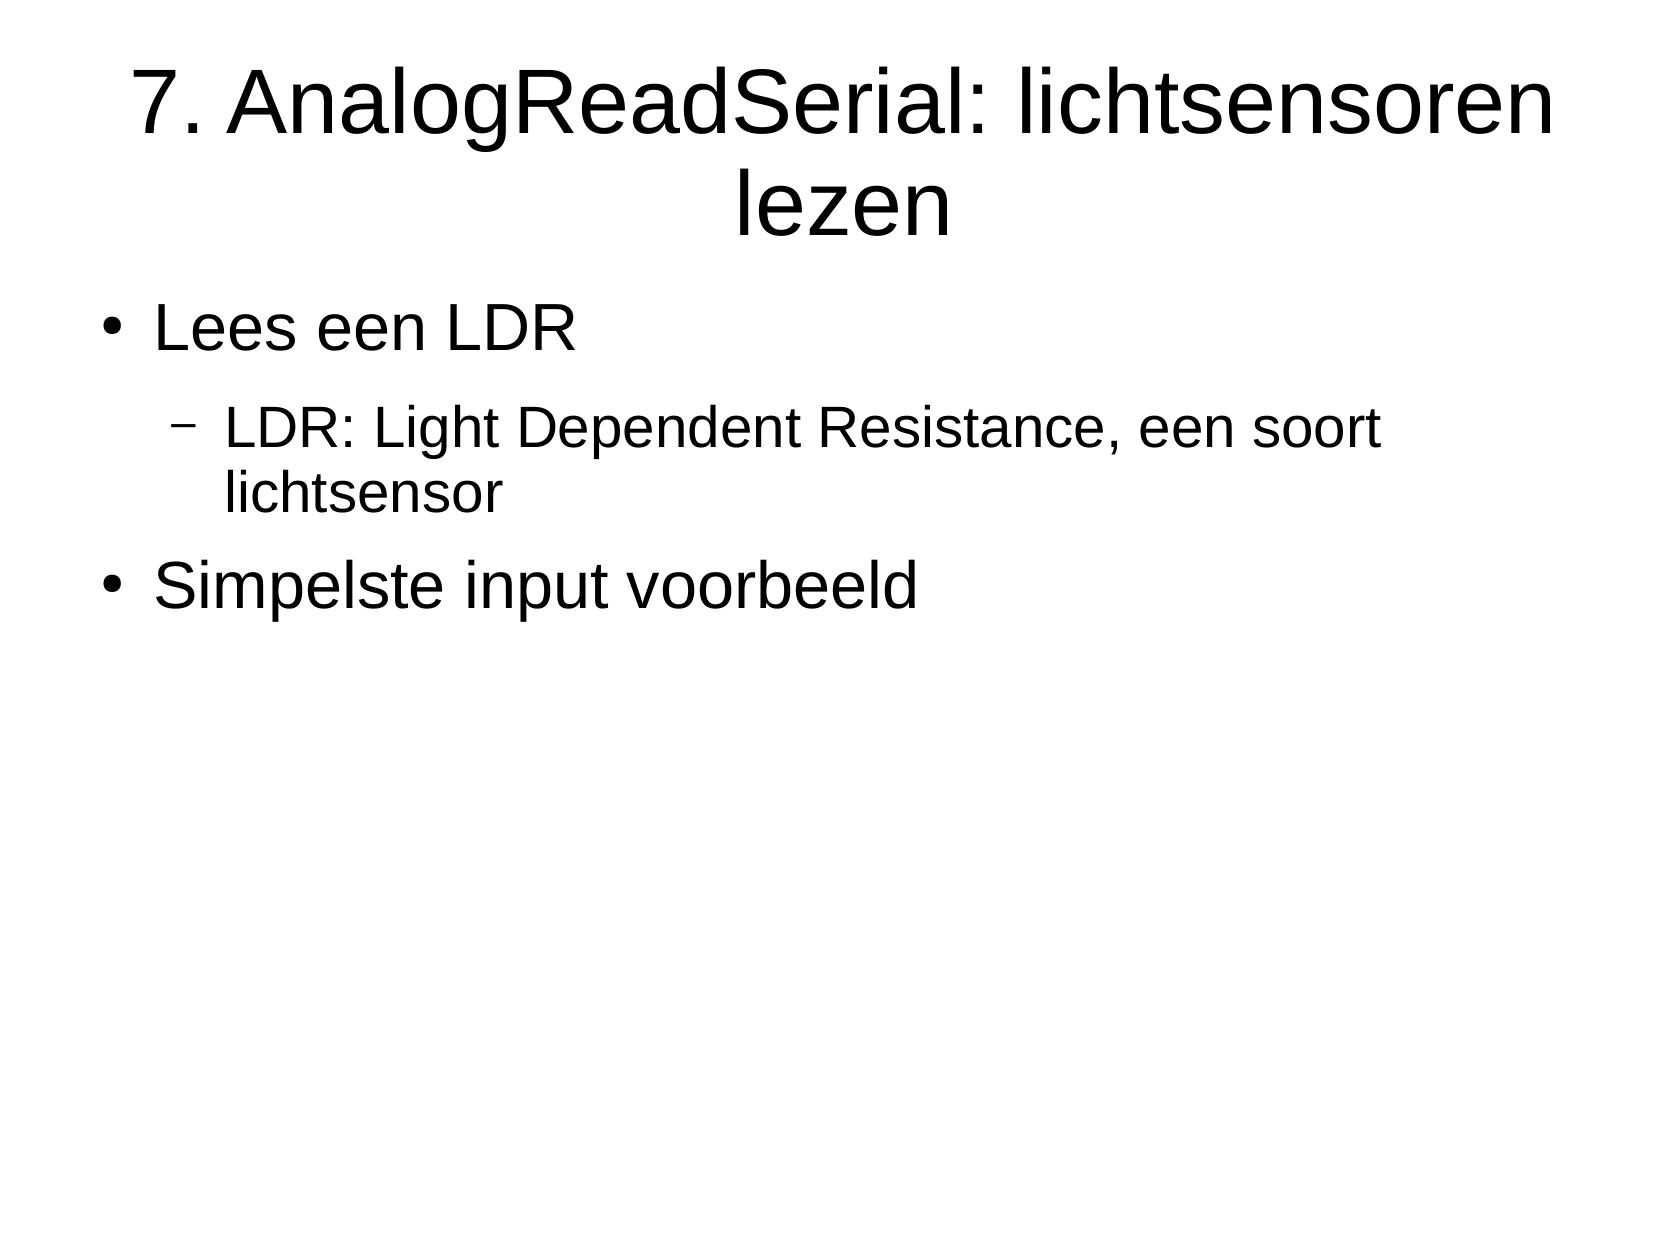

# 7. AnalogReadSerial: lichtsensoren lezen
Lees een LDR
LDR: Light Dependent Resistance, een soort lichtsensor
Simpelste input voorbeeld